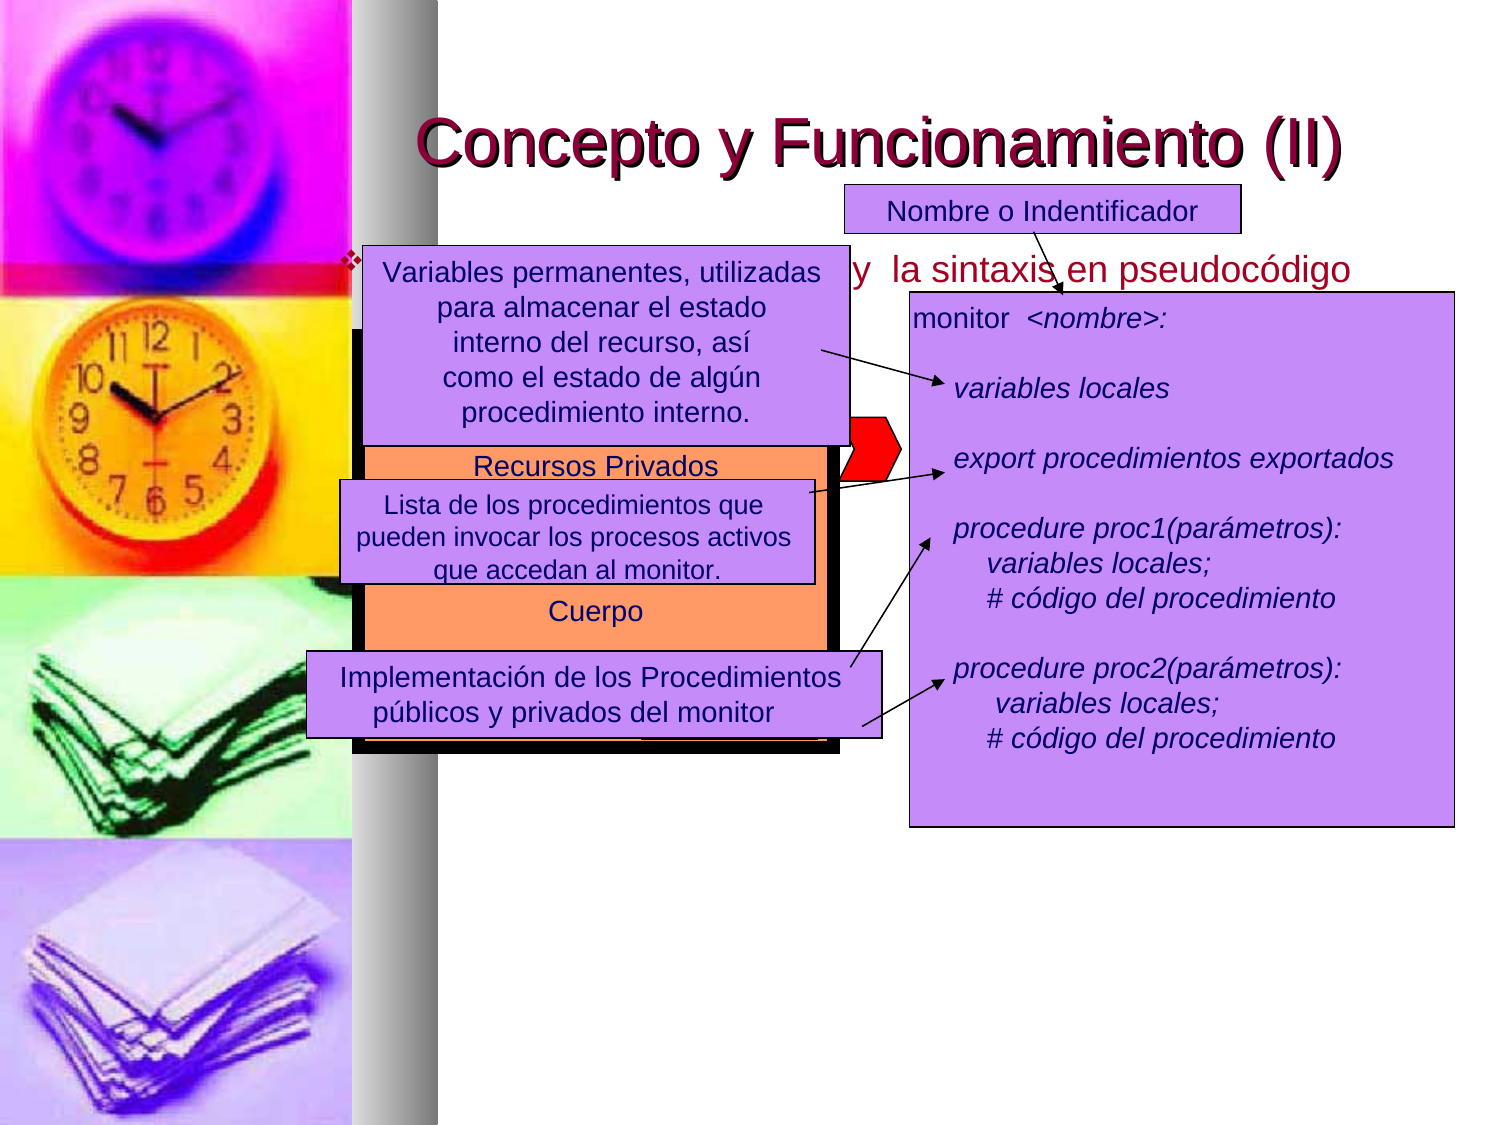

# Concepto y Funcionamiento (II)
Nombre o Indentificador
Monitor: la estructura
Recursos Privados
Procedimientos Públicos
(Procedimientos Privados)
Cuerpo
Negociación
Liberación
 y la sintaxis en pseudocódigo
monitor <nombre>:
 variables locales
 export procedimientos exportados
 procedure proc1(parámetros):
 variables locales;
 # código del procedimiento
 procedure proc2(parámetros):
 variables locales;
 # código del procedimiento
Variables permanentes, utilizadas
para almacenar el estado
interno del recurso, así
como el estado de algún
procedimiento interno.
Lista de los procedimientos que
pueden invocar los procesos activos
que accedan al monitor.
 Implementación de los Procedimientos
 públicos y privados del monitor